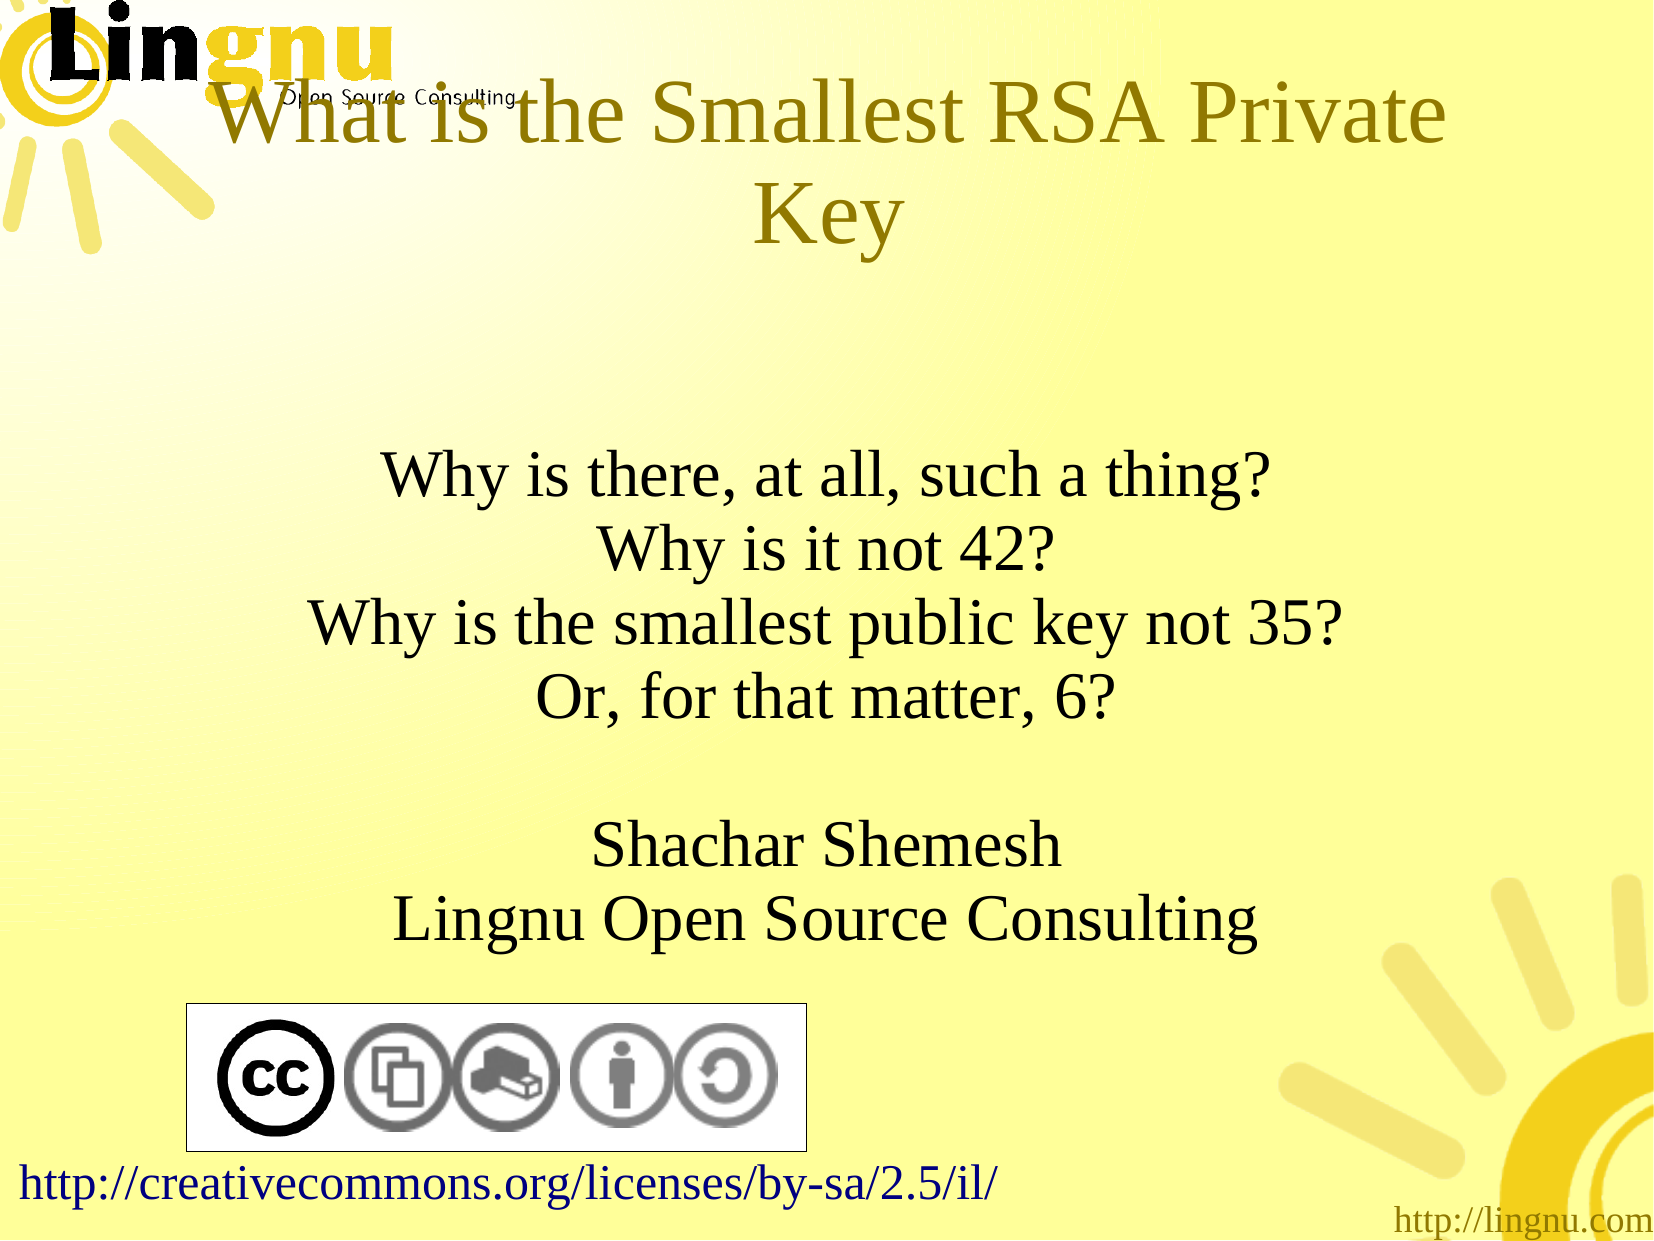

# What is the Smallest RSA Private Key
Why is there, at all, such a thing?
Why is it not 42?
Why is the smallest public key not 35?
Or, for that matter, 6?
Shachar Shemesh
Lingnu Open Source Consulting
http://creativecommons.org/licenses/by-sa/2.5/il/